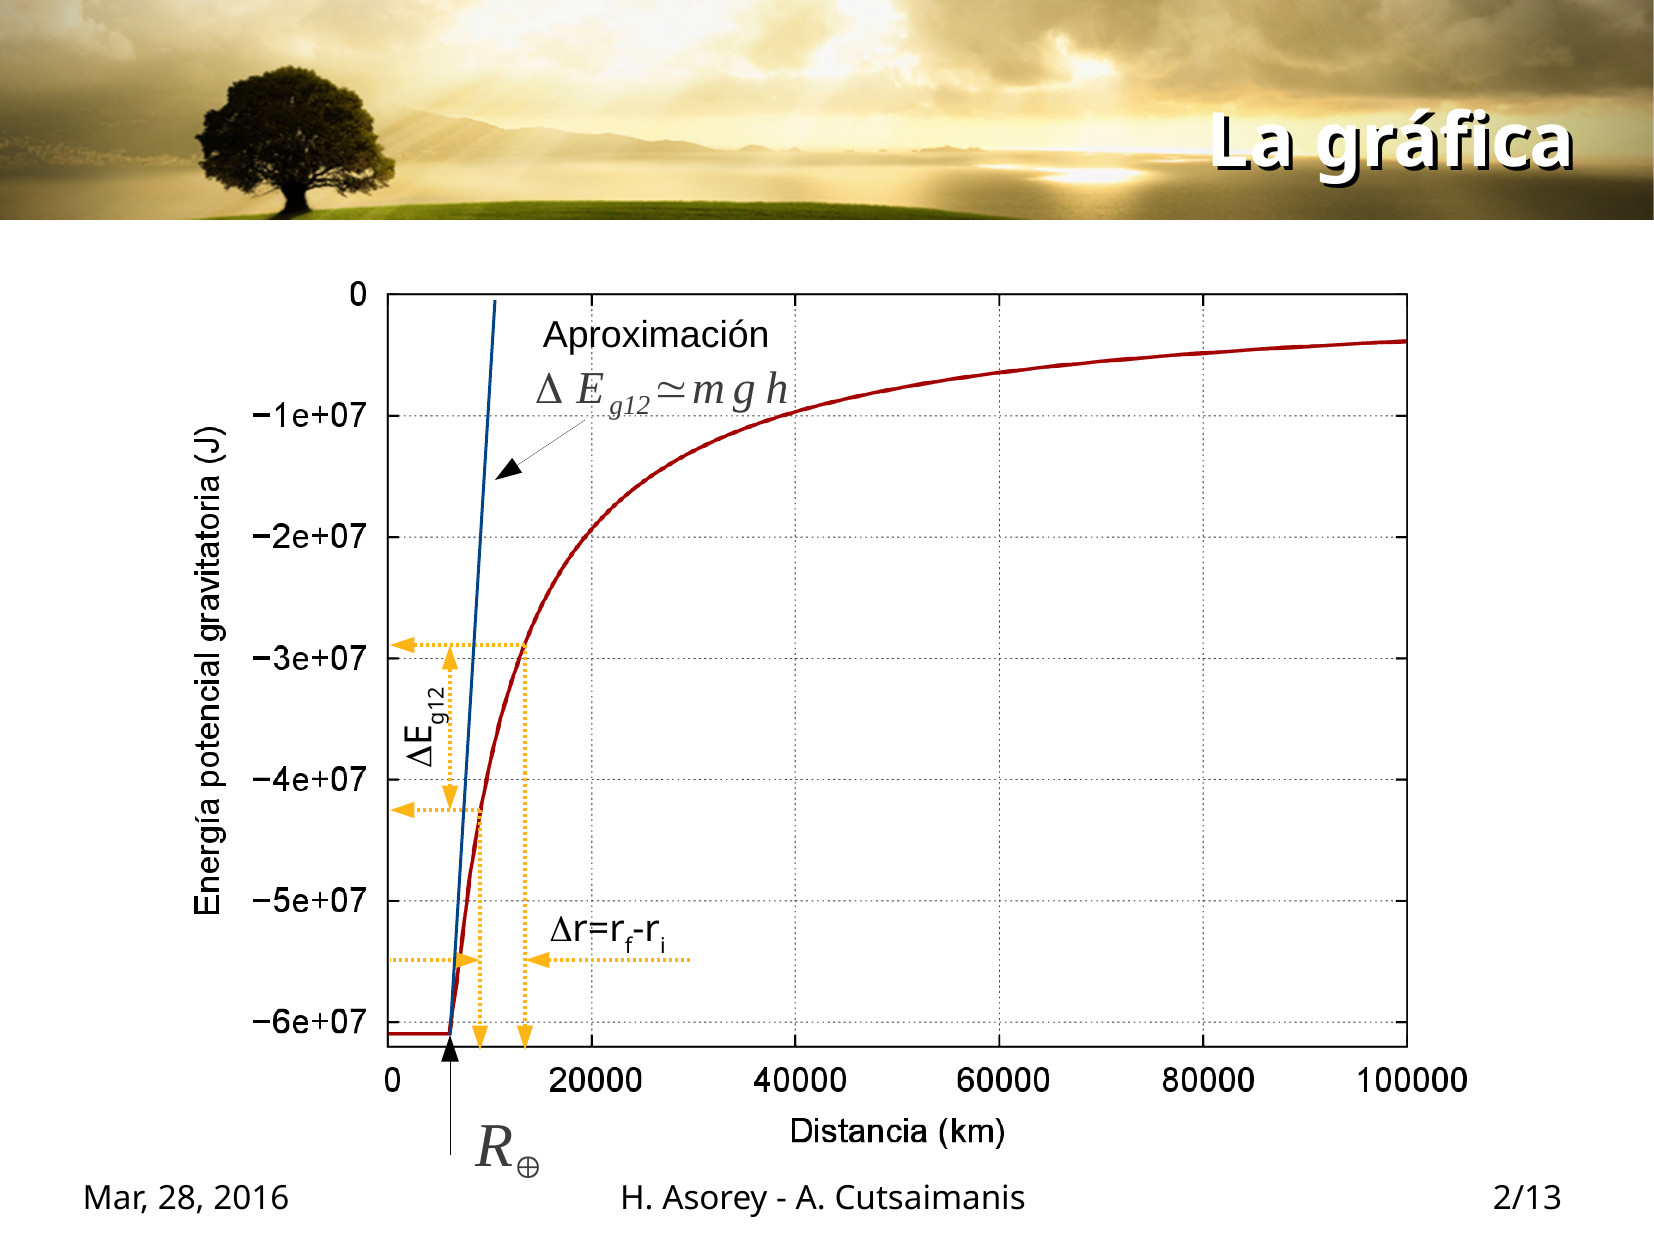

# La gráfica
Aproximación
DEg12
Dr=rf-ri
Mar, 28, 2016
H. Asorey - A. Cutsaimanis
2